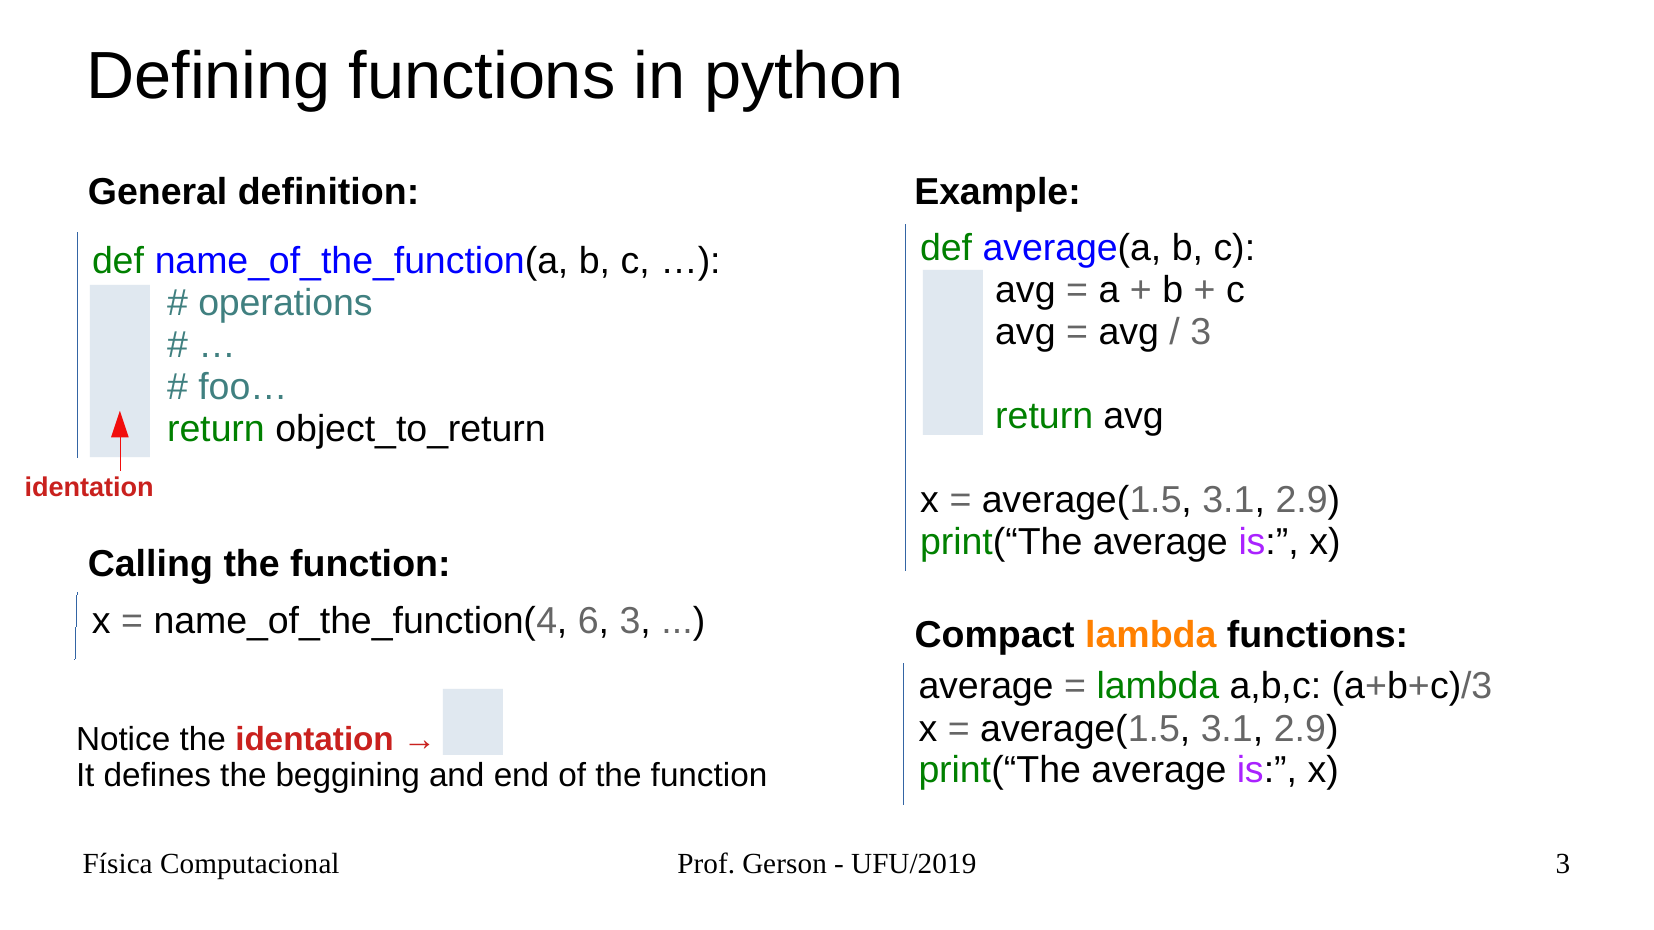

Defining functions in python
General definition:
def name_of_the_function(a, b, c, …):
	# operations
	# …
	# foo…
	return object_to_return
Example:
def average(a, b, c):
	avg = a + b + c
	avg = avg / 3
	return avg
x = average(1.5, 3.1, 2.9)
print(“The average is:”, x)
identation
Calling the function:
x = name_of_the_function(4, 6, 3, ...)
Compact lambda functions:
average = lambda a,b,c: (a+b+c)/3
x = average(1.5, 3.1, 2.9)
print(“The average is:”, x)
Notice the identation →
It defines the beggining and end of the function
Física Computacional
Prof. Gerson - UFU/2019
3